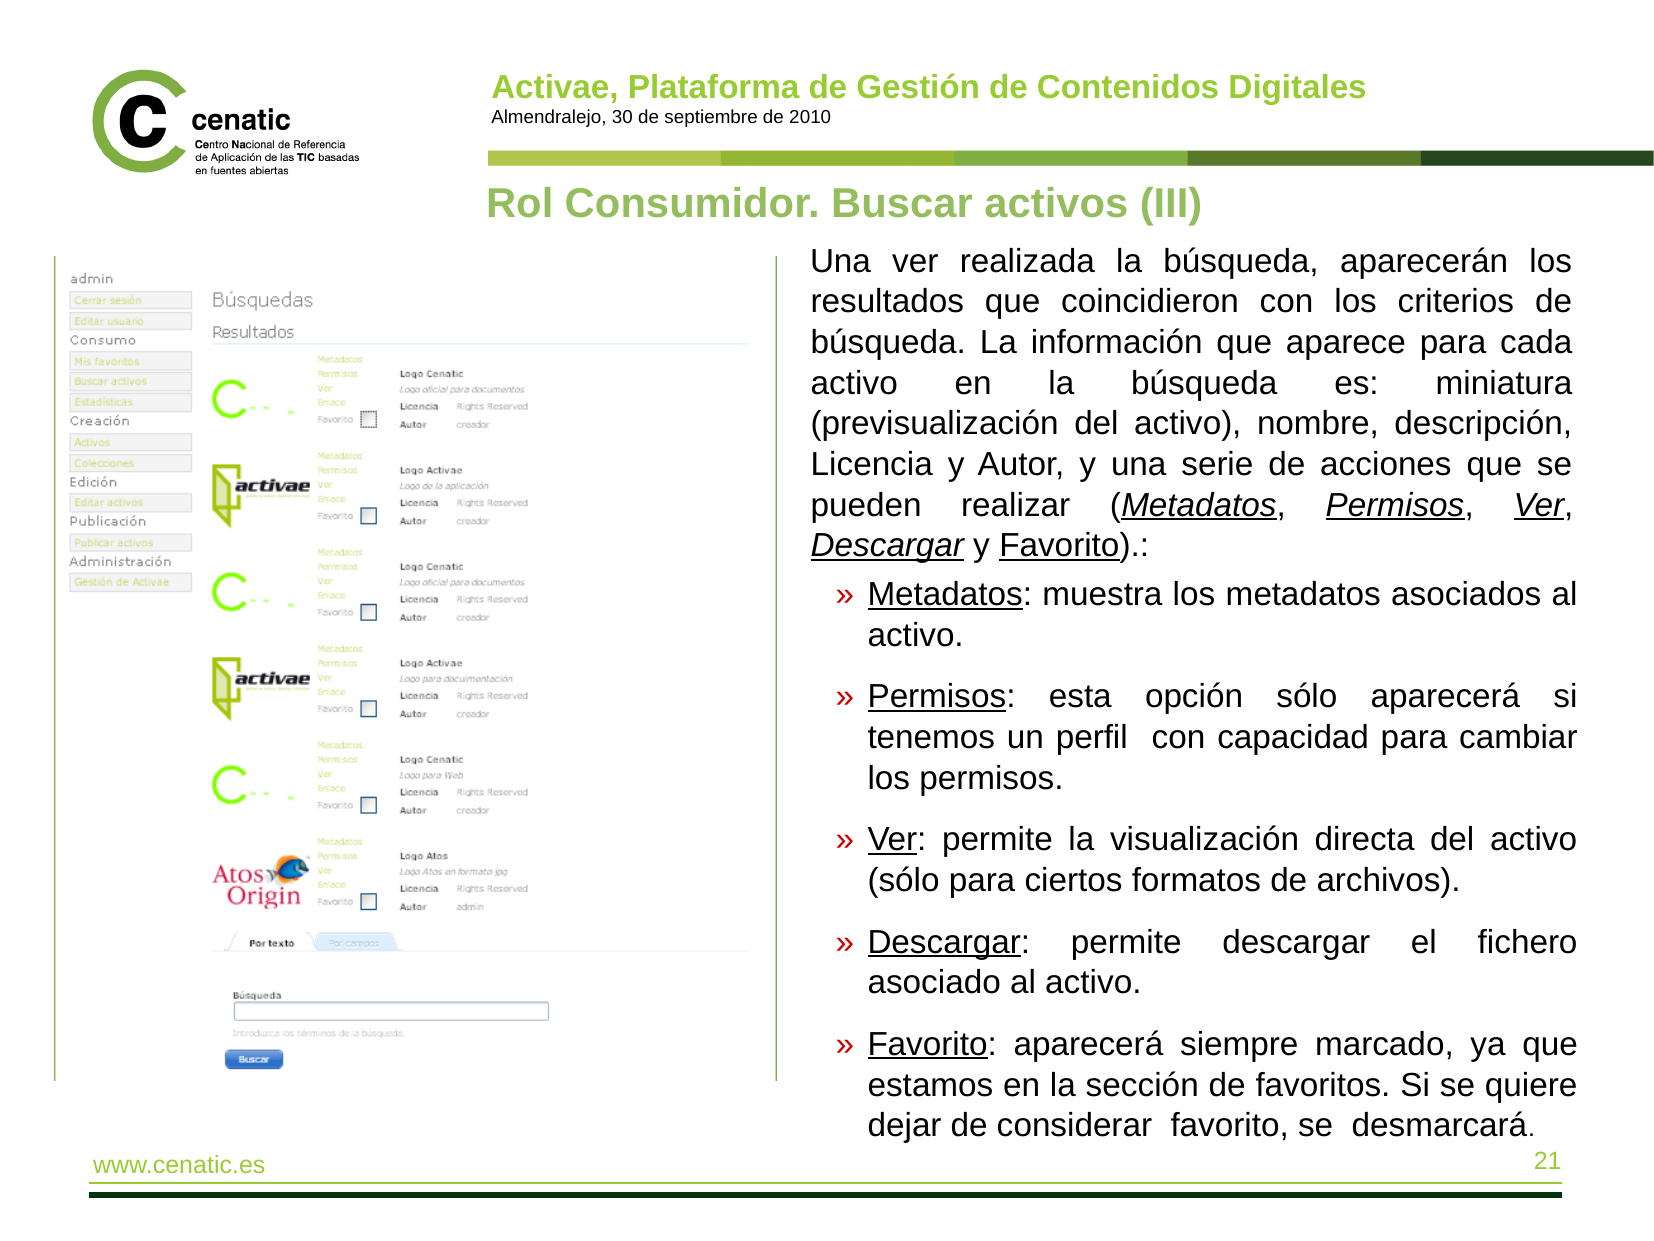

# Rol Consumidor. Buscar activos (III)
Una ver realizada la búsqueda, aparecerán los resultados que coincidieron con los criterios de búsqueda. La información que aparece para cada activo en la búsqueda es: miniatura (previsualización del activo), nombre, descripción, Licencia y Autor, y una serie de acciones que se pueden realizar (Metadatos, Permisos, Ver, Descargar y Favorito).:
Metadatos: muestra los metadatos asociados al activo.
Permisos: esta opción sólo aparecerá si tenemos un perfil con capacidad para cambiar los permisos.
Ver: permite la visualización directa del activo (sólo para ciertos formatos de archivos).
Descargar: permite descargar el fichero asociado al activo.
Favorito: aparecerá siempre marcado, ya que estamos en la sección de favoritos. Si se quiere dejar de considerar favorito, se desmarcará.
21
www.cenatic.es